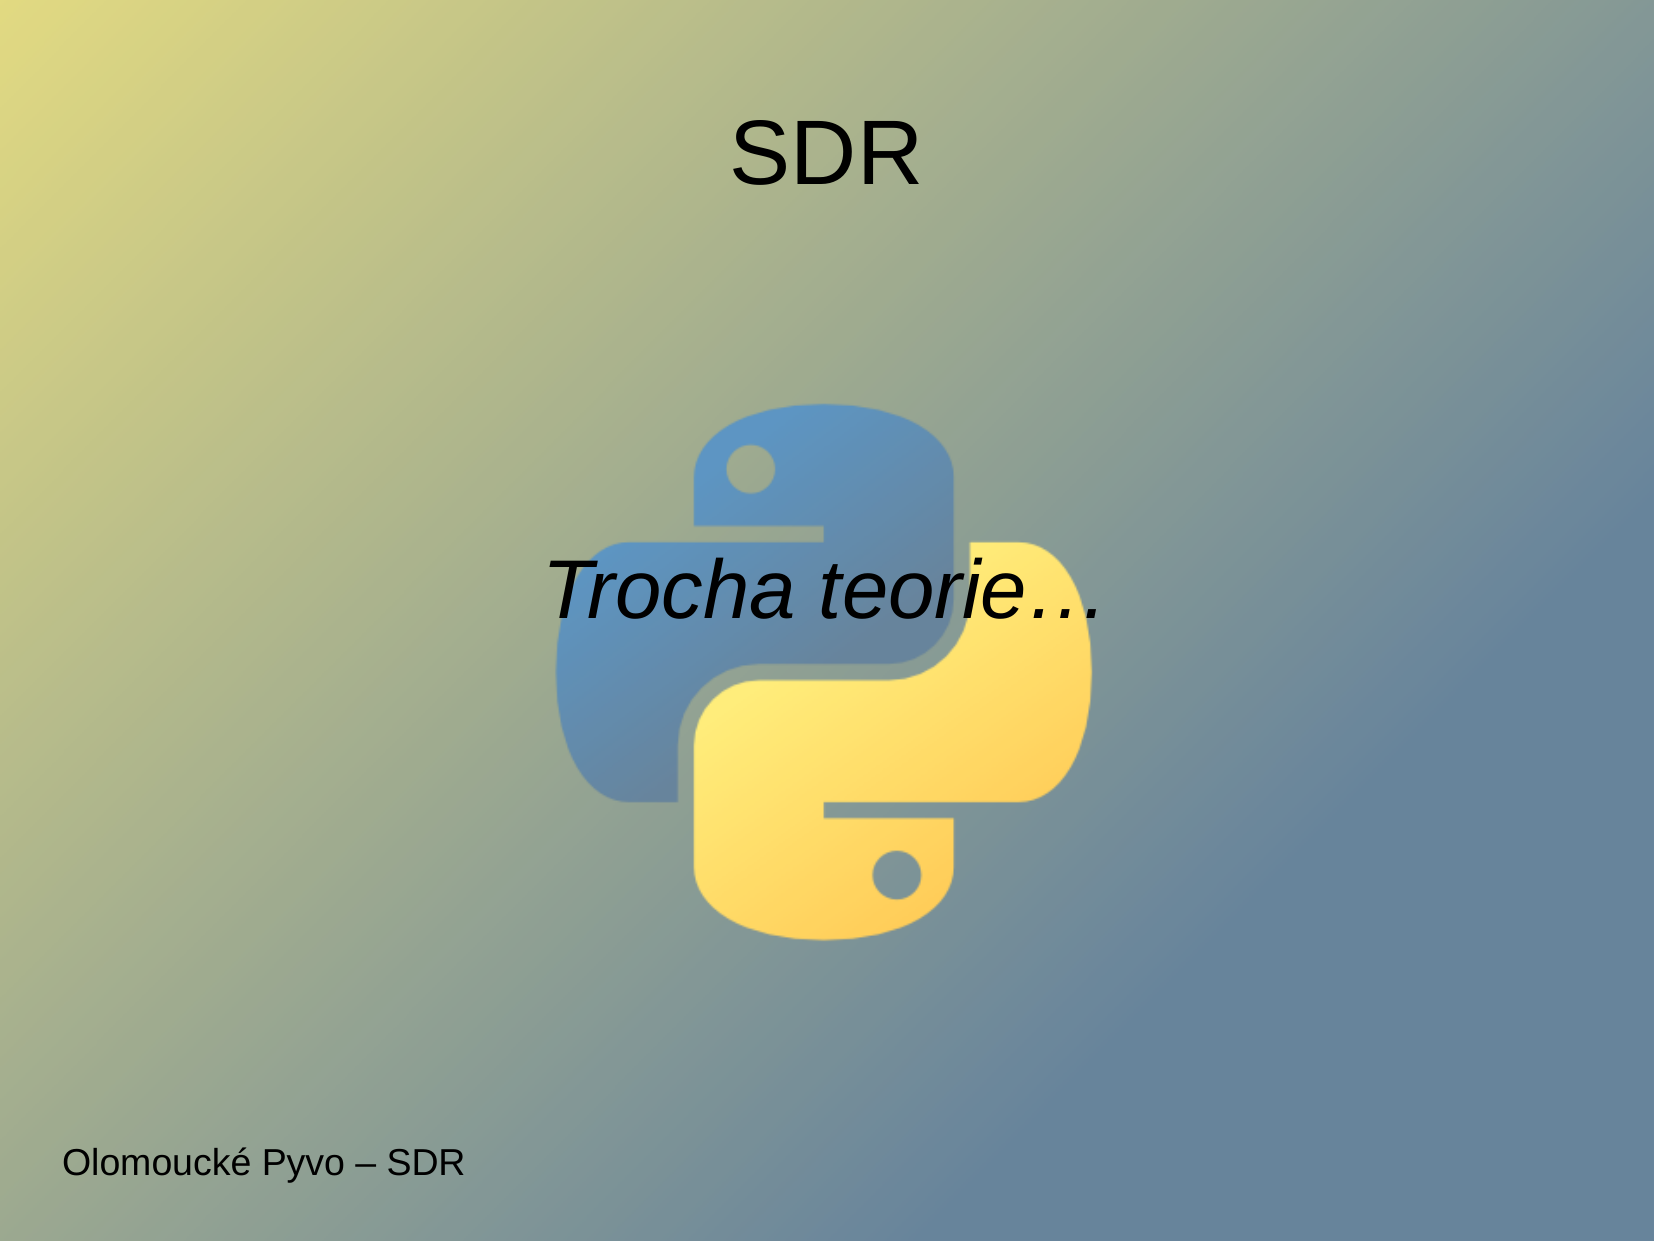

# SDR
Trocha teorie…
Olomoucké Pyvo – SDR